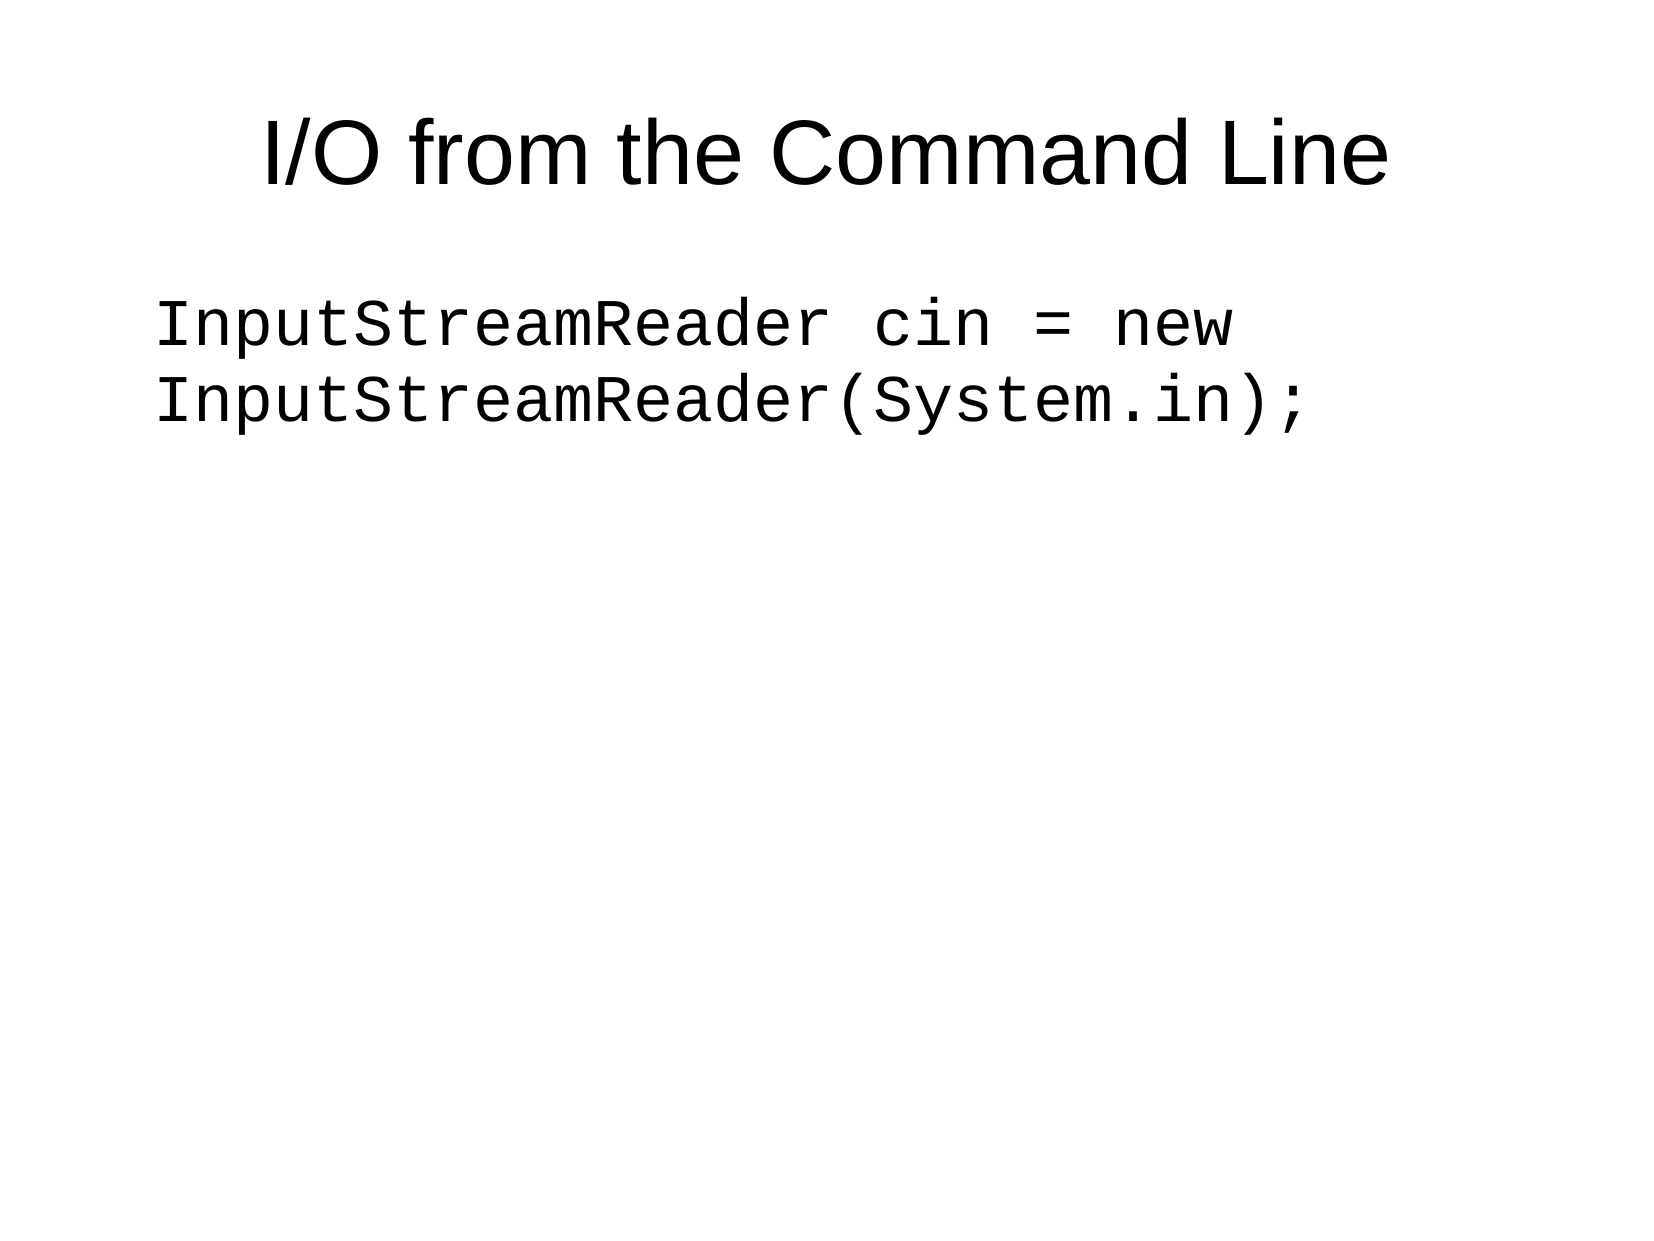

# I/O from the Command Line
InputStreamReader cin = new InputStreamReader(System.in);